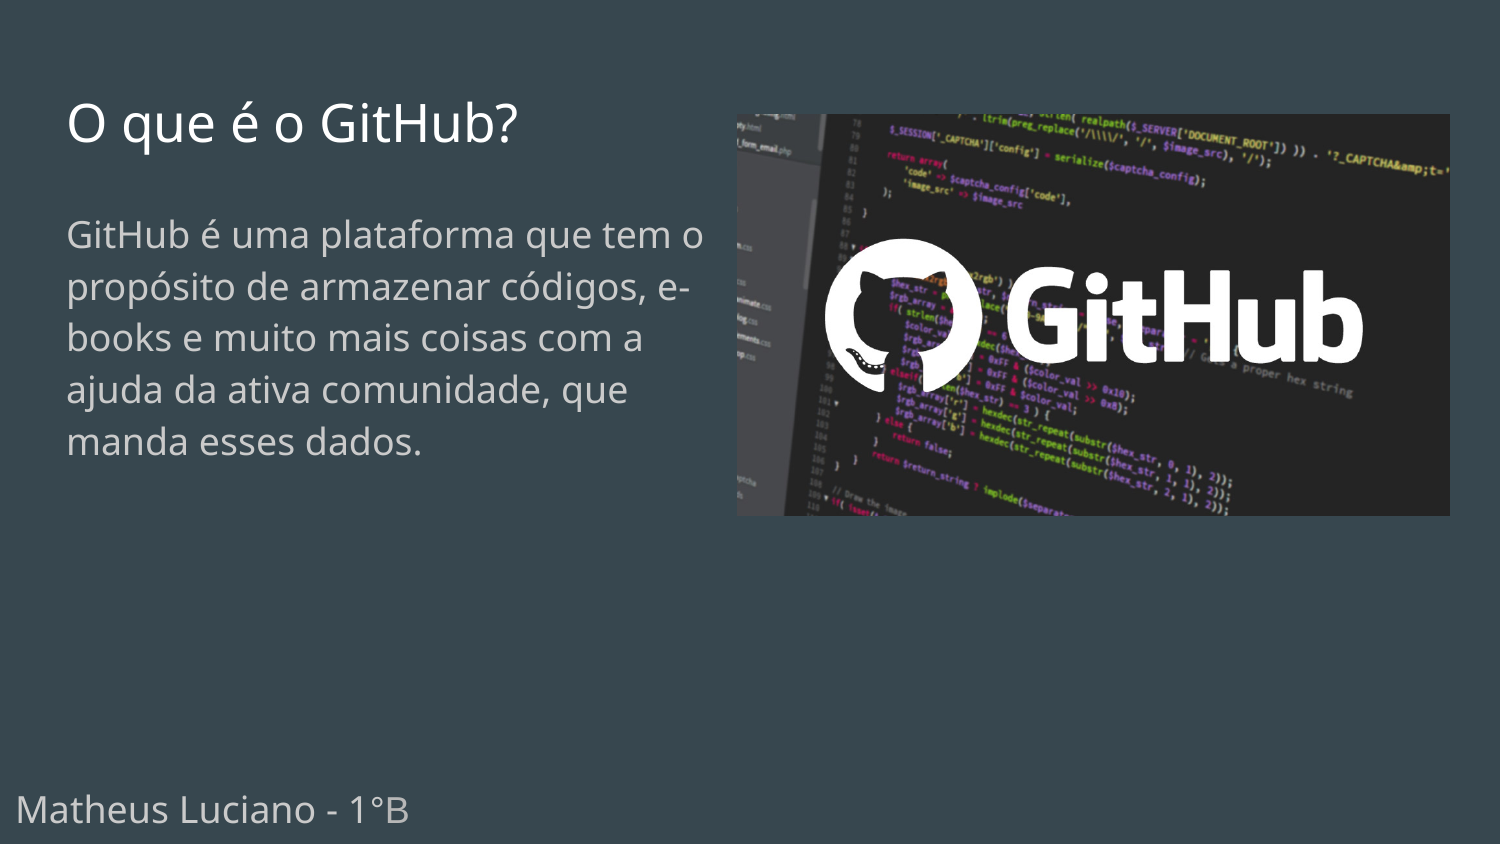

# O que é o GitHub?
GitHub é uma plataforma que tem o propósito de armazenar códigos, e-books e muito mais coisas com a ajuda da ativa comunidade, que manda esses dados.